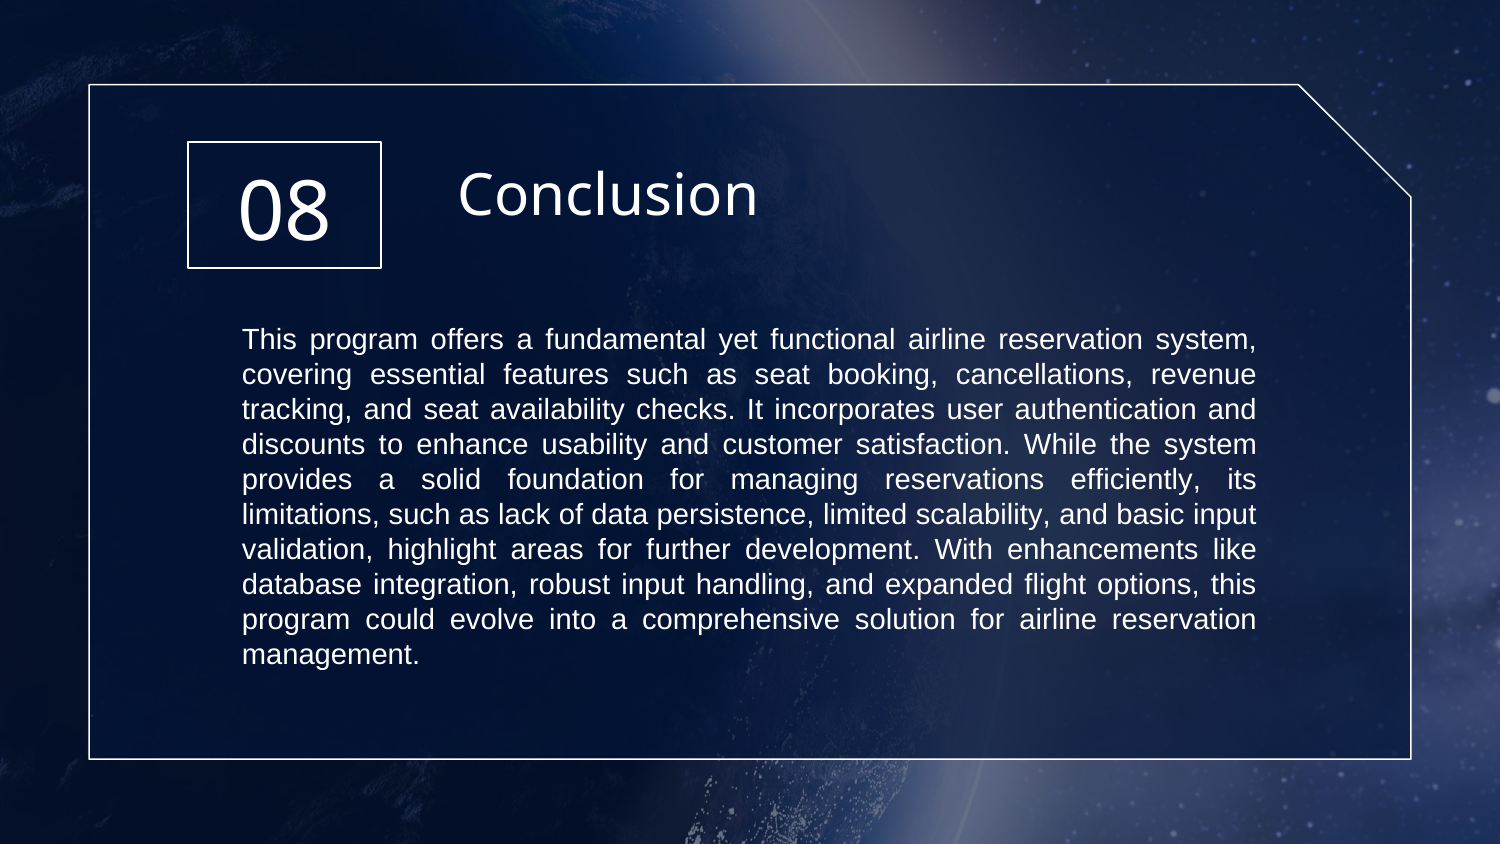

08
# Conclusion
This program offers a fundamental yet functional airline reservation system, covering essential features such as seat booking, cancellations, revenue tracking, and seat availability checks. It incorporates user authentication and discounts to enhance usability and customer satisfaction. While the system provides a solid foundation for managing reservations efficiently, its limitations, such as lack of data persistence, limited scalability, and basic input validation, highlight areas for further development. With enhancements like database integration, robust input handling, and expanded flight options, this program could evolve into a comprehensive solution for airline reservation management.